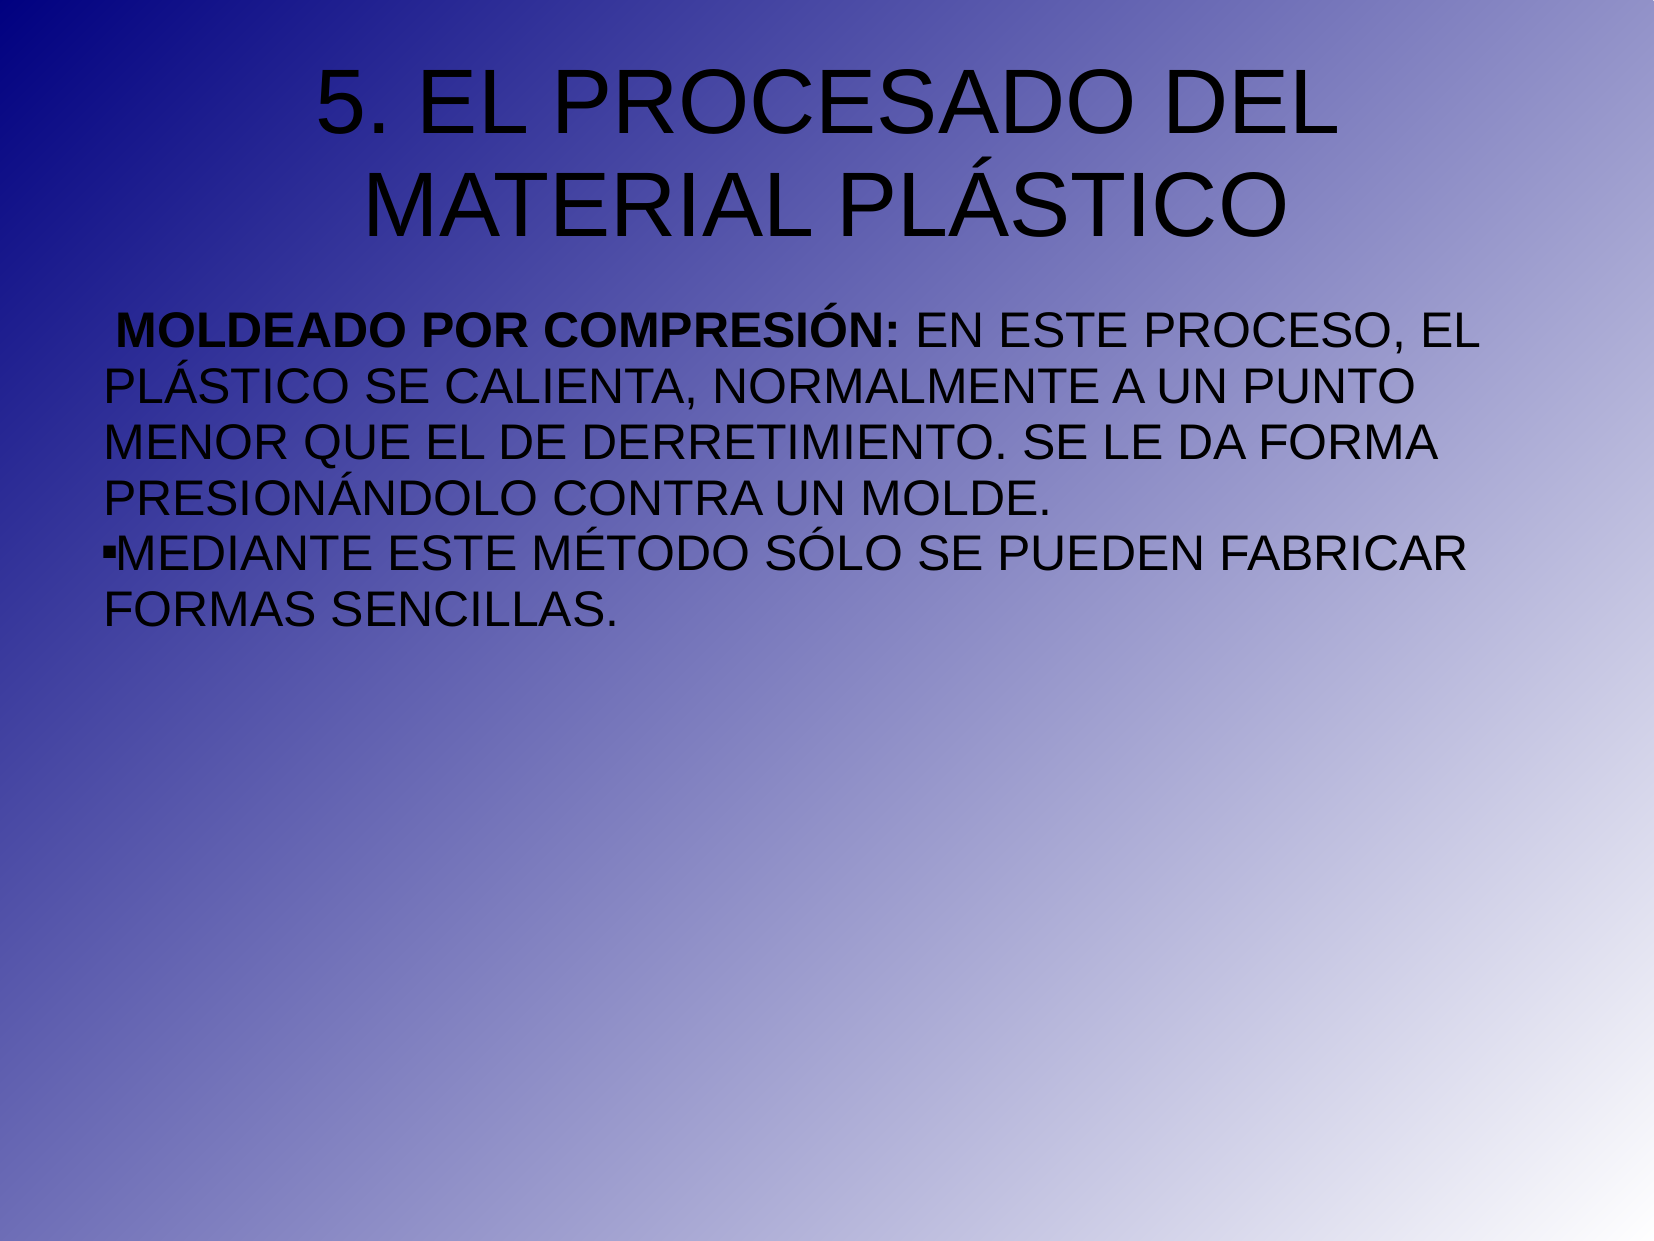

# 5. EL PROCESADO DEL MATERIAL PLÁSTICO
MOLDEADO POR COMPRESIÓN: EN ESTE PROCESO, EL PLÁSTICO SE CALIENTA, NORMALMENTE A UN PUNTO MENOR QUE EL DE DERRETIMIENTO. SE LE DA FORMA PRESIONÁNDOLO CONTRA UN MOLDE.
MEDIANTE ESTE MÉTODO SÓLO SE PUEDEN FABRICAR FORMAS SENCILLAS.